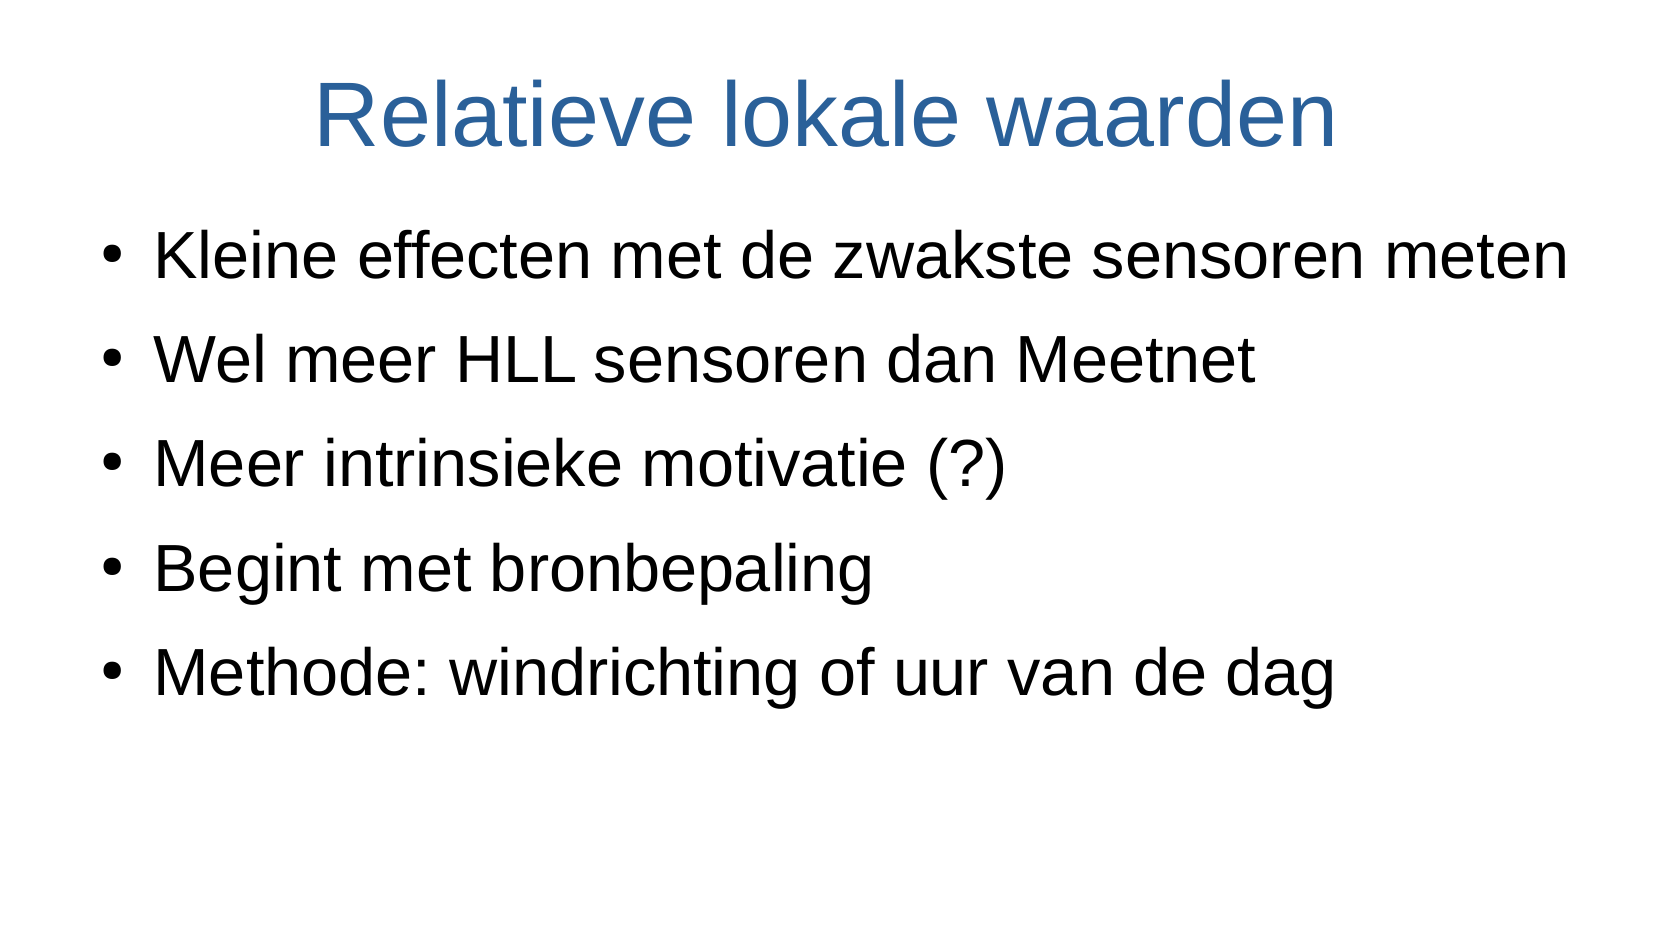

# Relatieve lokale waarden
Kleine effecten met de zwakste sensoren meten
Wel meer HLL sensoren dan Meetnet
Meer intrinsieke motivatie (?)
Begint met bronbepaling
Methode: windrichting of uur van de dag